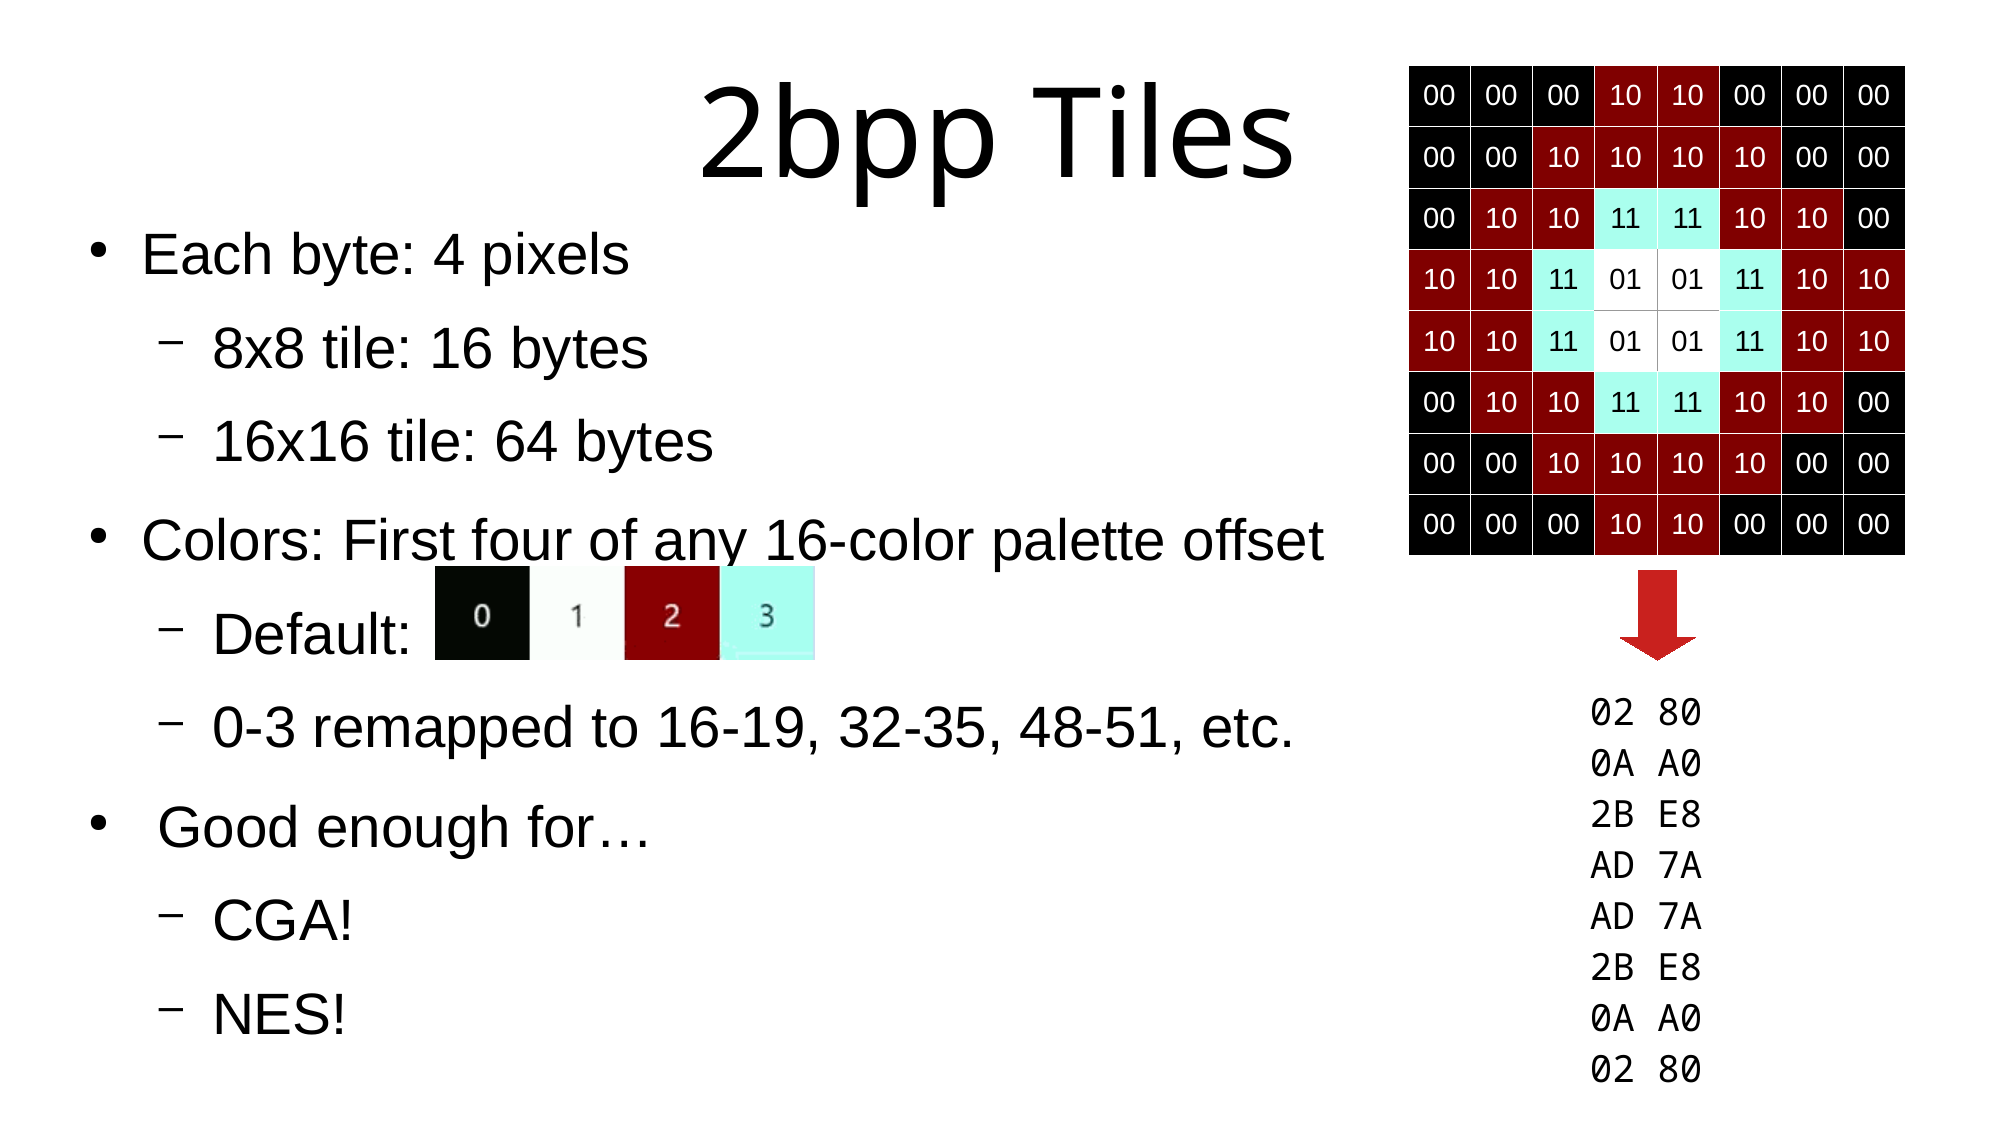

2bpp Tiles
| 00 | 00 | 00 | 10 | 10 | 00 | 00 | 00 |
| --- | --- | --- | --- | --- | --- | --- | --- |
| 00 | 00 | 10 | 10 | 10 | 10 | 00 | 00 |
| 00 | 10 | 10 | 11 | 11 | 10 | 10 | 00 |
| 10 | 10 | 11 | 01 | 01 | 11 | 10 | 10 |
| 10 | 10 | 11 | 01 | 01 | 11 | 10 | 10 |
| 00 | 10 | 10 | 11 | 11 | 10 | 10 | 00 |
| 00 | 00 | 10 | 10 | 10 | 10 | 00 | 00 |
| 00 | 00 | 00 | 10 | 10 | 00 | 00 | 00 |
# Each byte: 4 pixels
8x8 tile: 16 bytes
16x16 tile: 64 bytes
Colors: First four of any 16-color palette offset
Default:
0-3 remapped to 16-19, 32-35, 48-51, etc.
 Good enough for…
CGA!
NES!
02 80
0A A0
2B E8
AD 7A
AD 7A
2B E8
0A A0
02 80